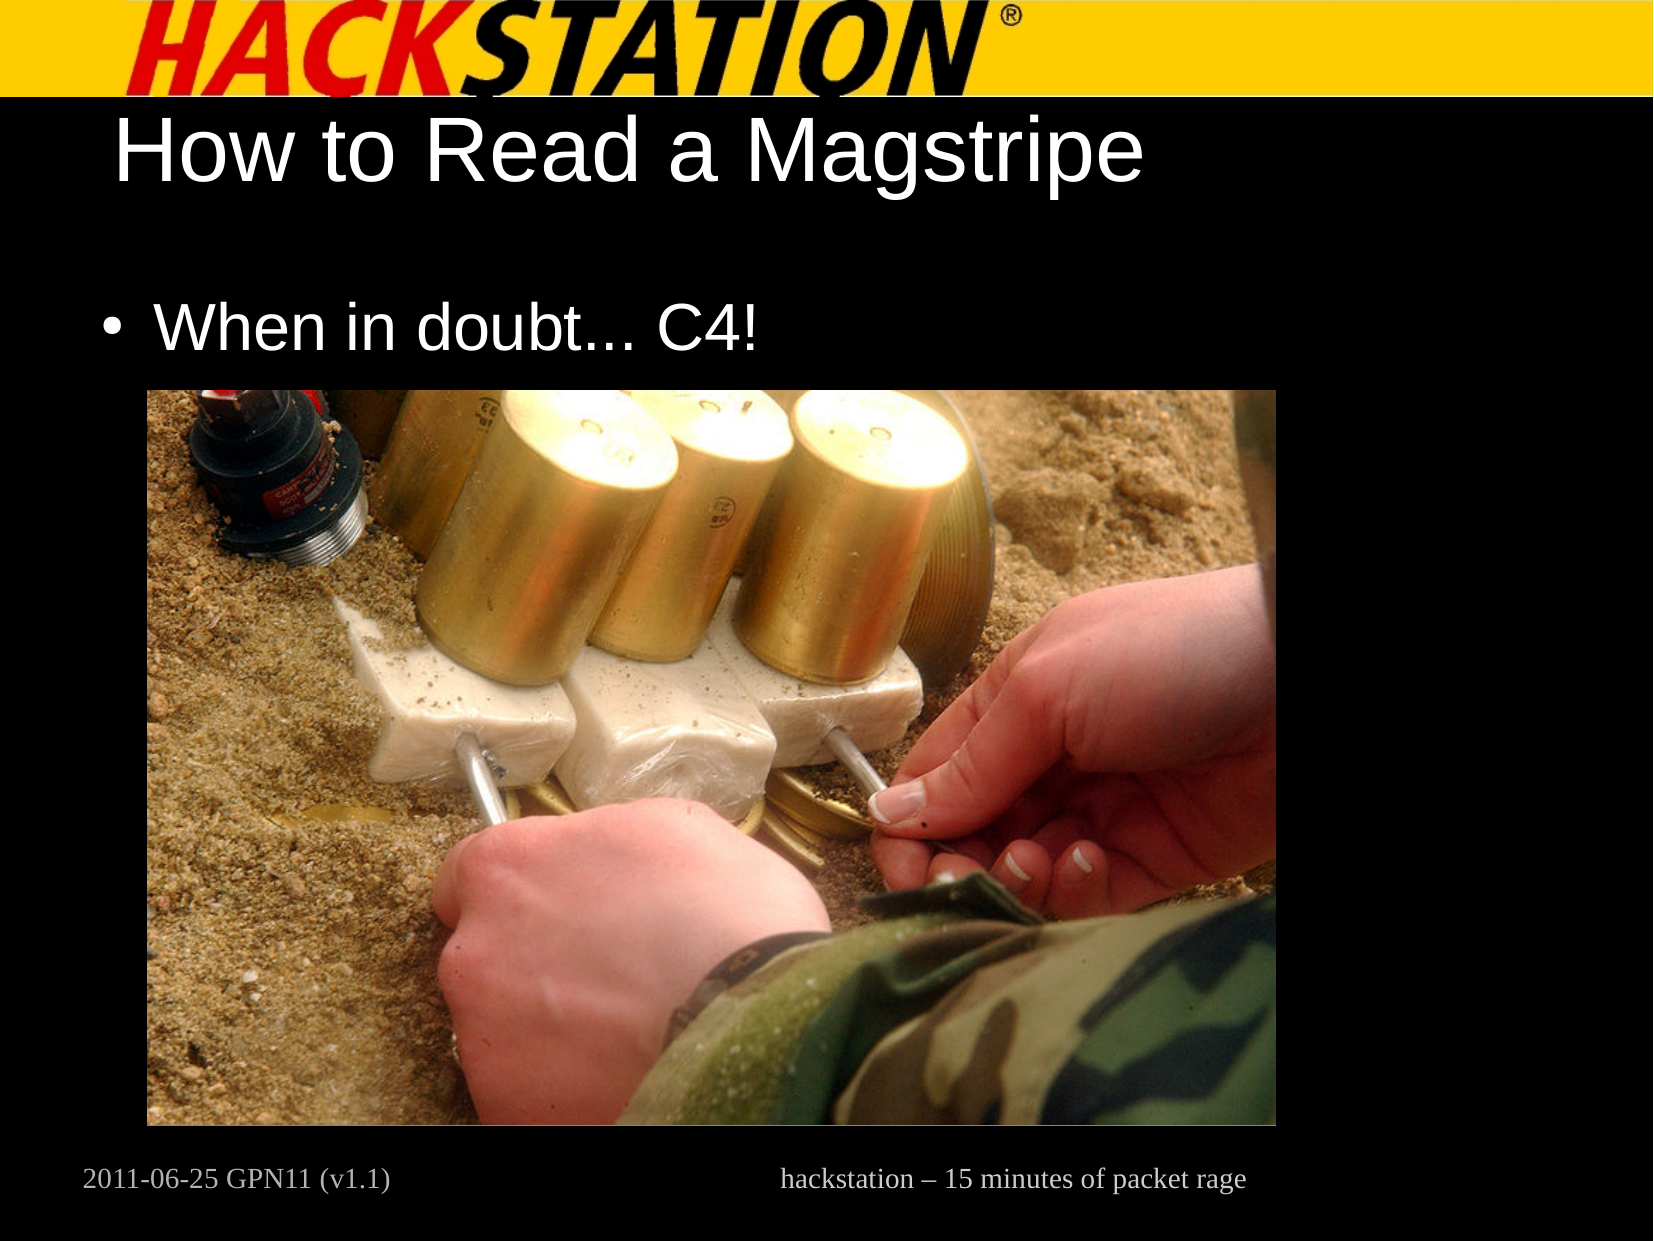

# How to Read a Magstripe
When in doubt... C4!